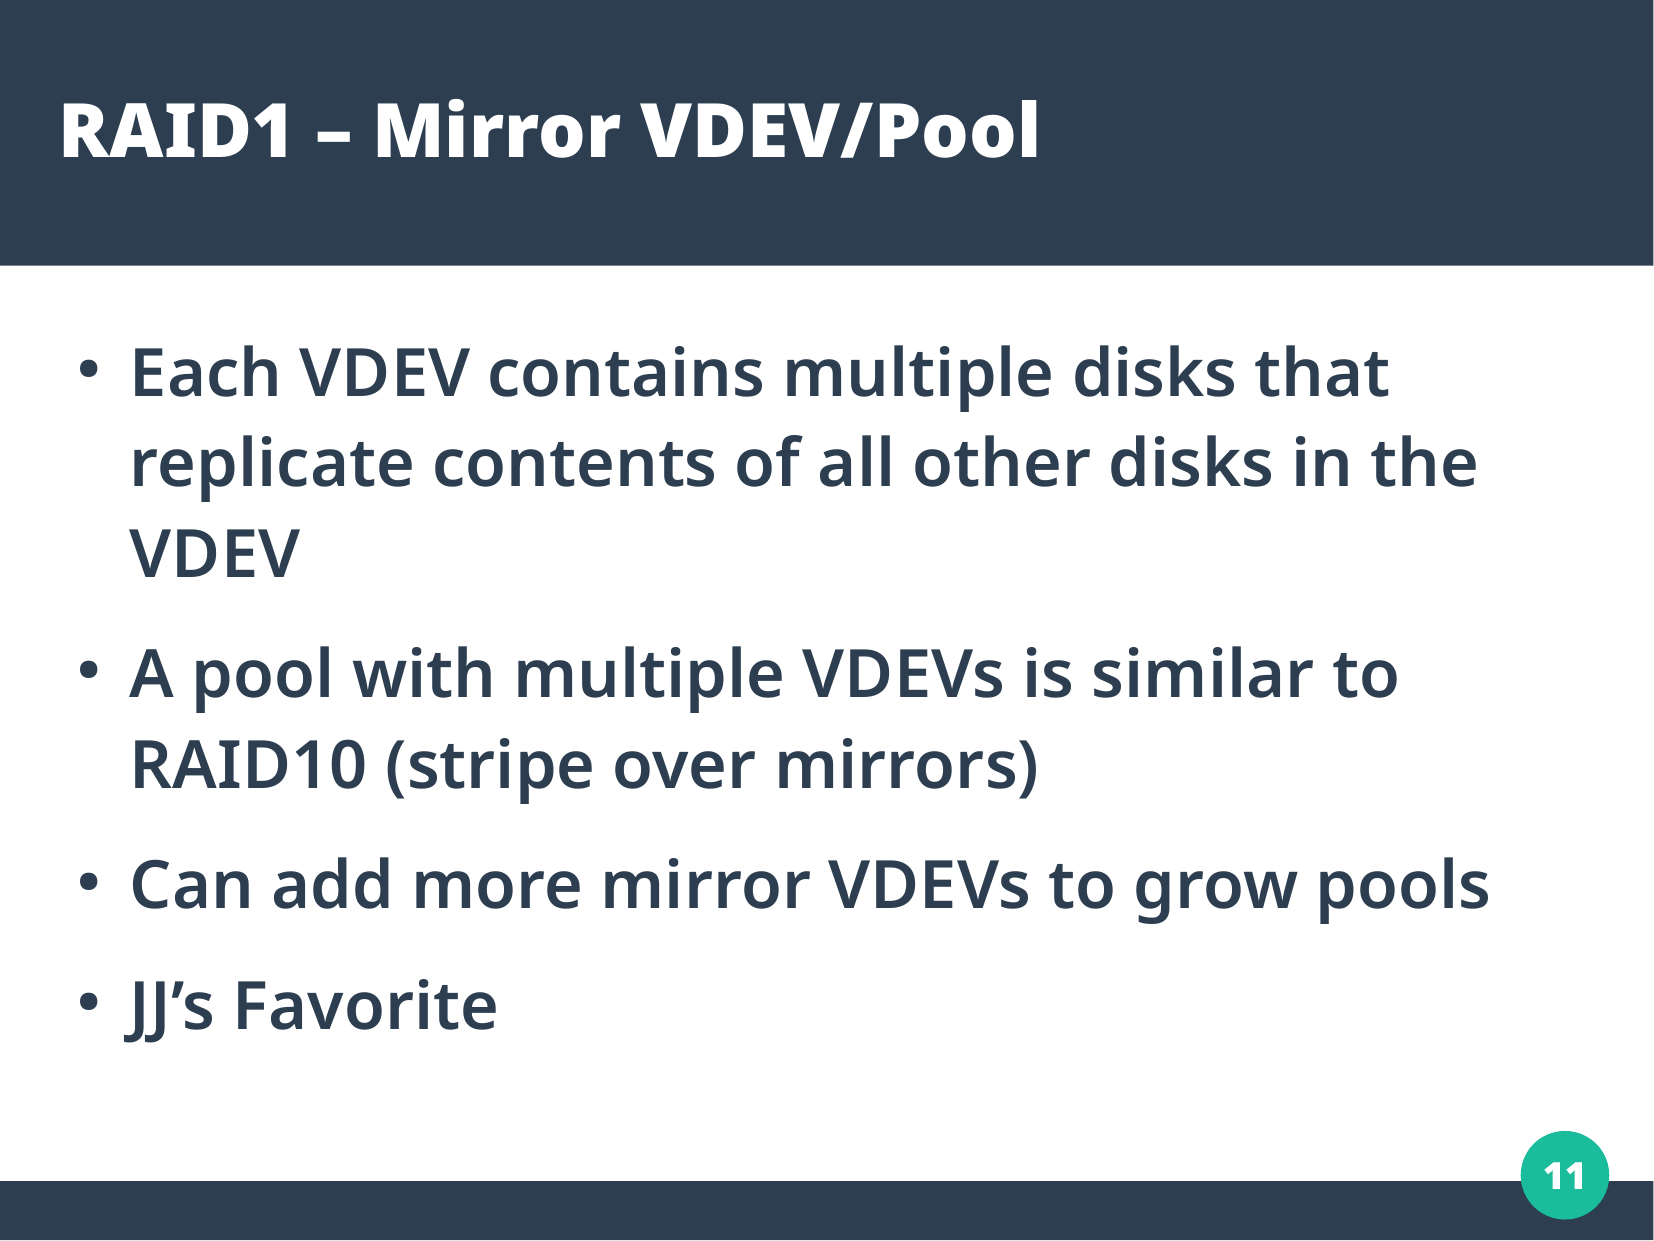

# RAID1 – Mirror VDEV/Pool
Each VDEV contains multiple disks that replicate contents of all other disks in the VDEV
A pool with multiple VDEVs is similar to RAID10 (stripe over mirrors)
Can add more mirror VDEVs to grow pools
JJ’s Favorite
11